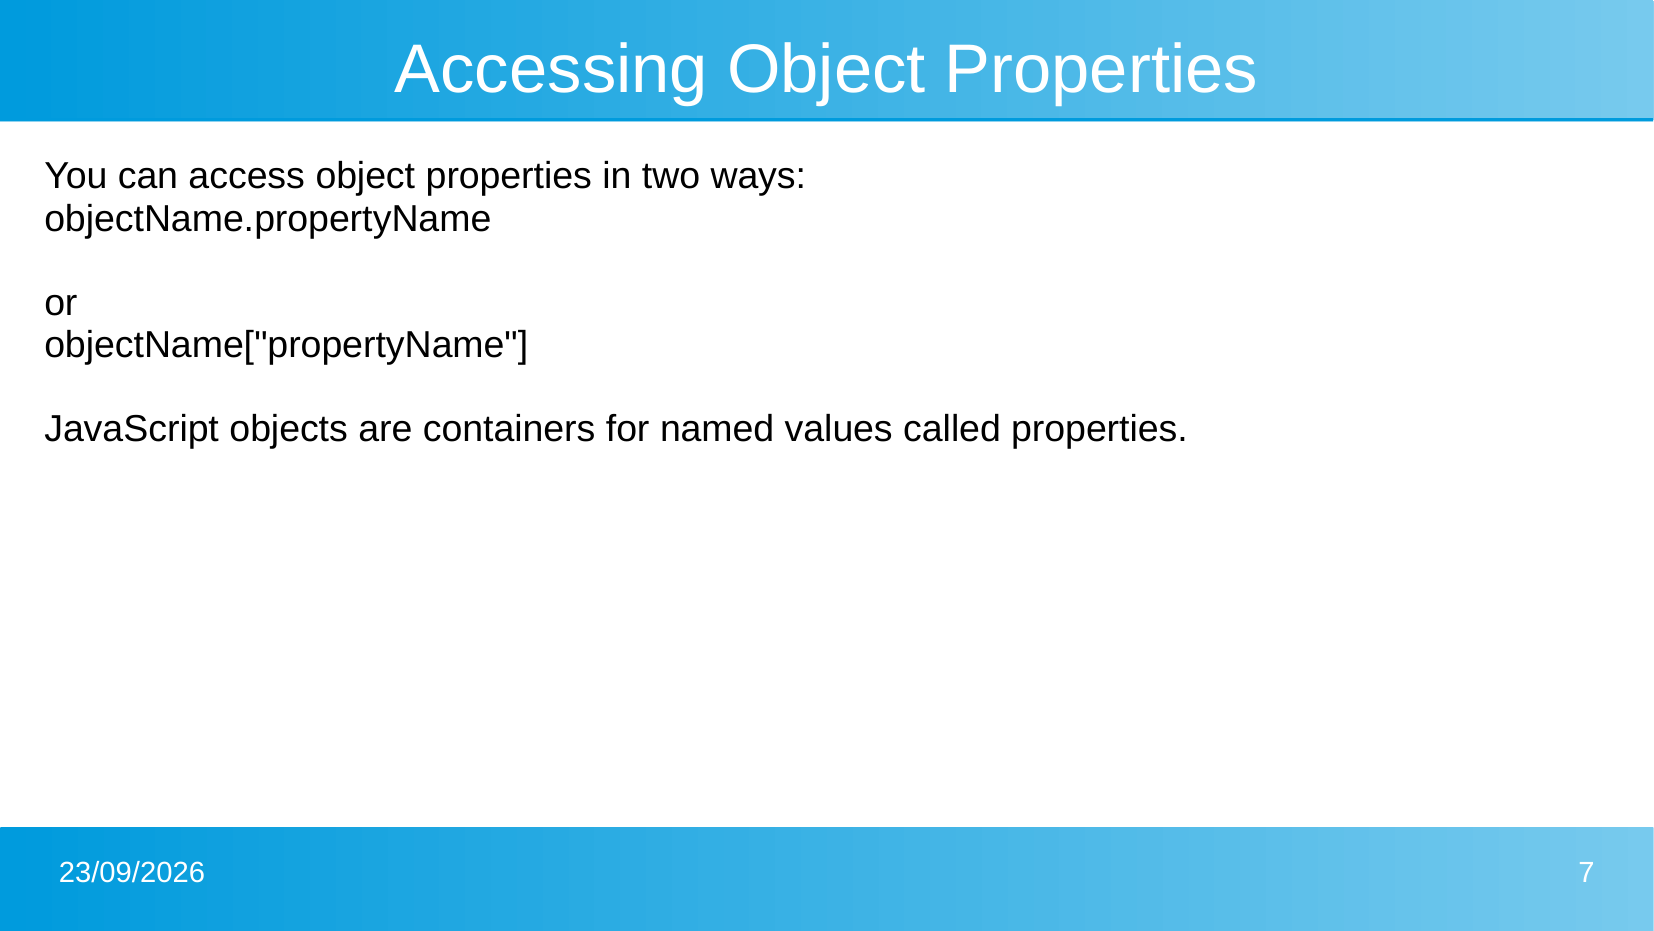

# Accessing Object Properties
You can access object properties in two ways:
objectName.propertyName
or
objectName["propertyName"]
JavaScript objects are containers for named values called properties.
7